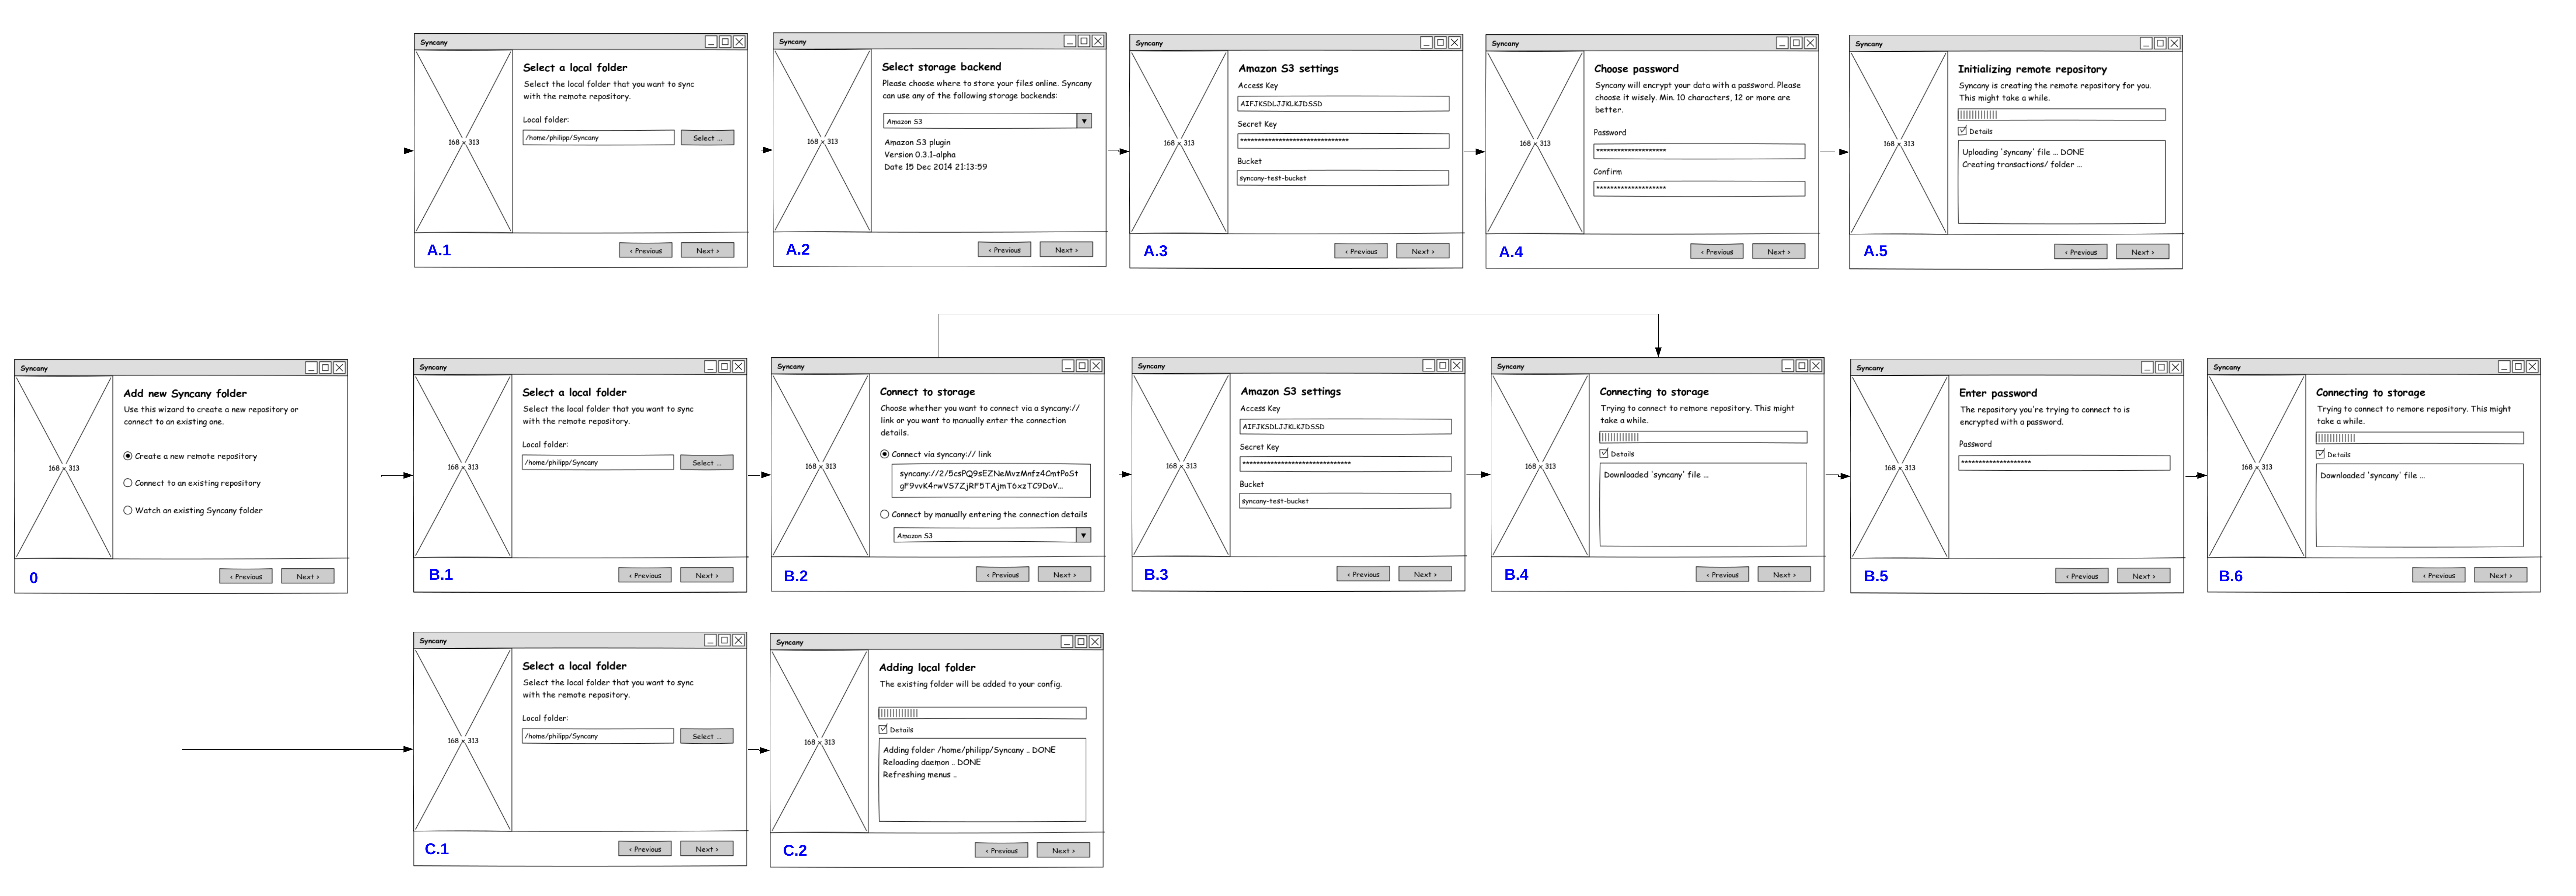

A.2
A.1
A.3
A.5
A.4
B.1
B.3
B.4
B.2
B.5
B.6
0
C.1
C.2